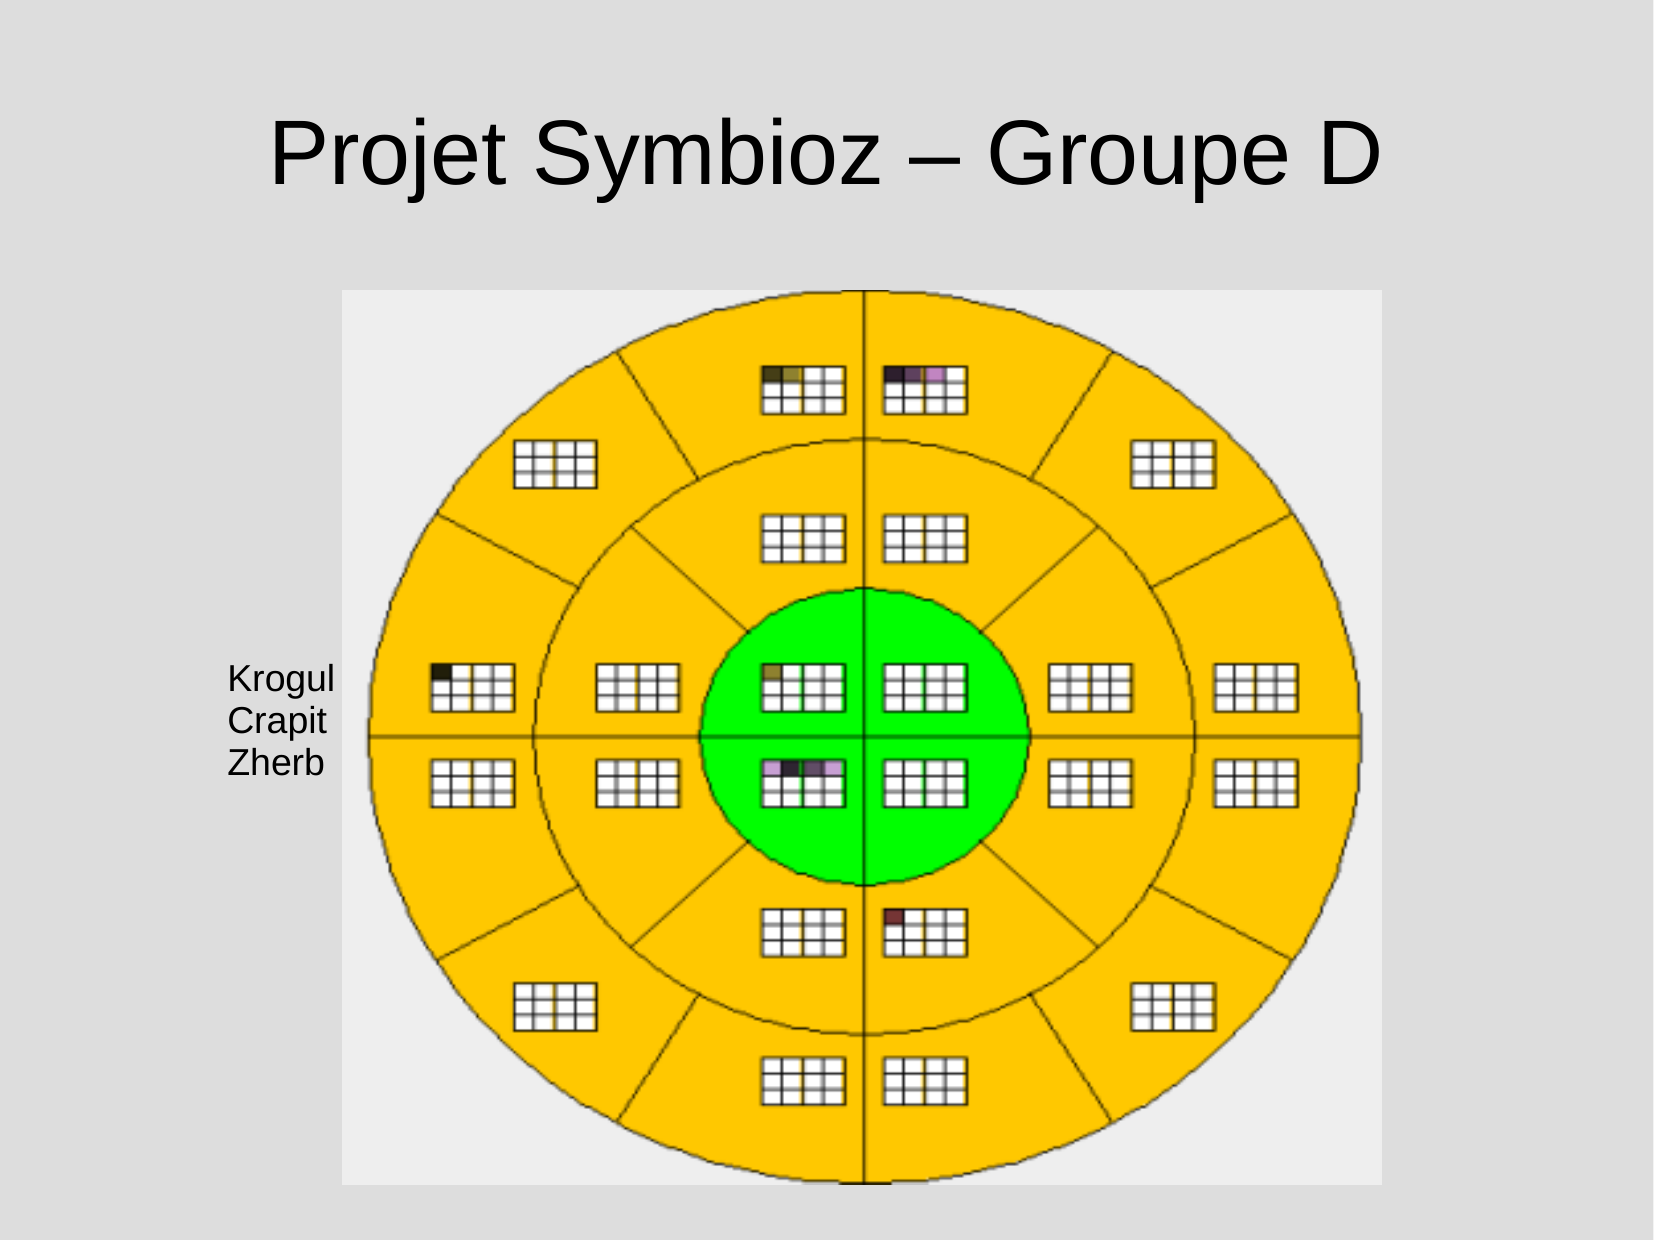

# Projet Symbioz – Groupe D
Krogul
Crapit
Zherb